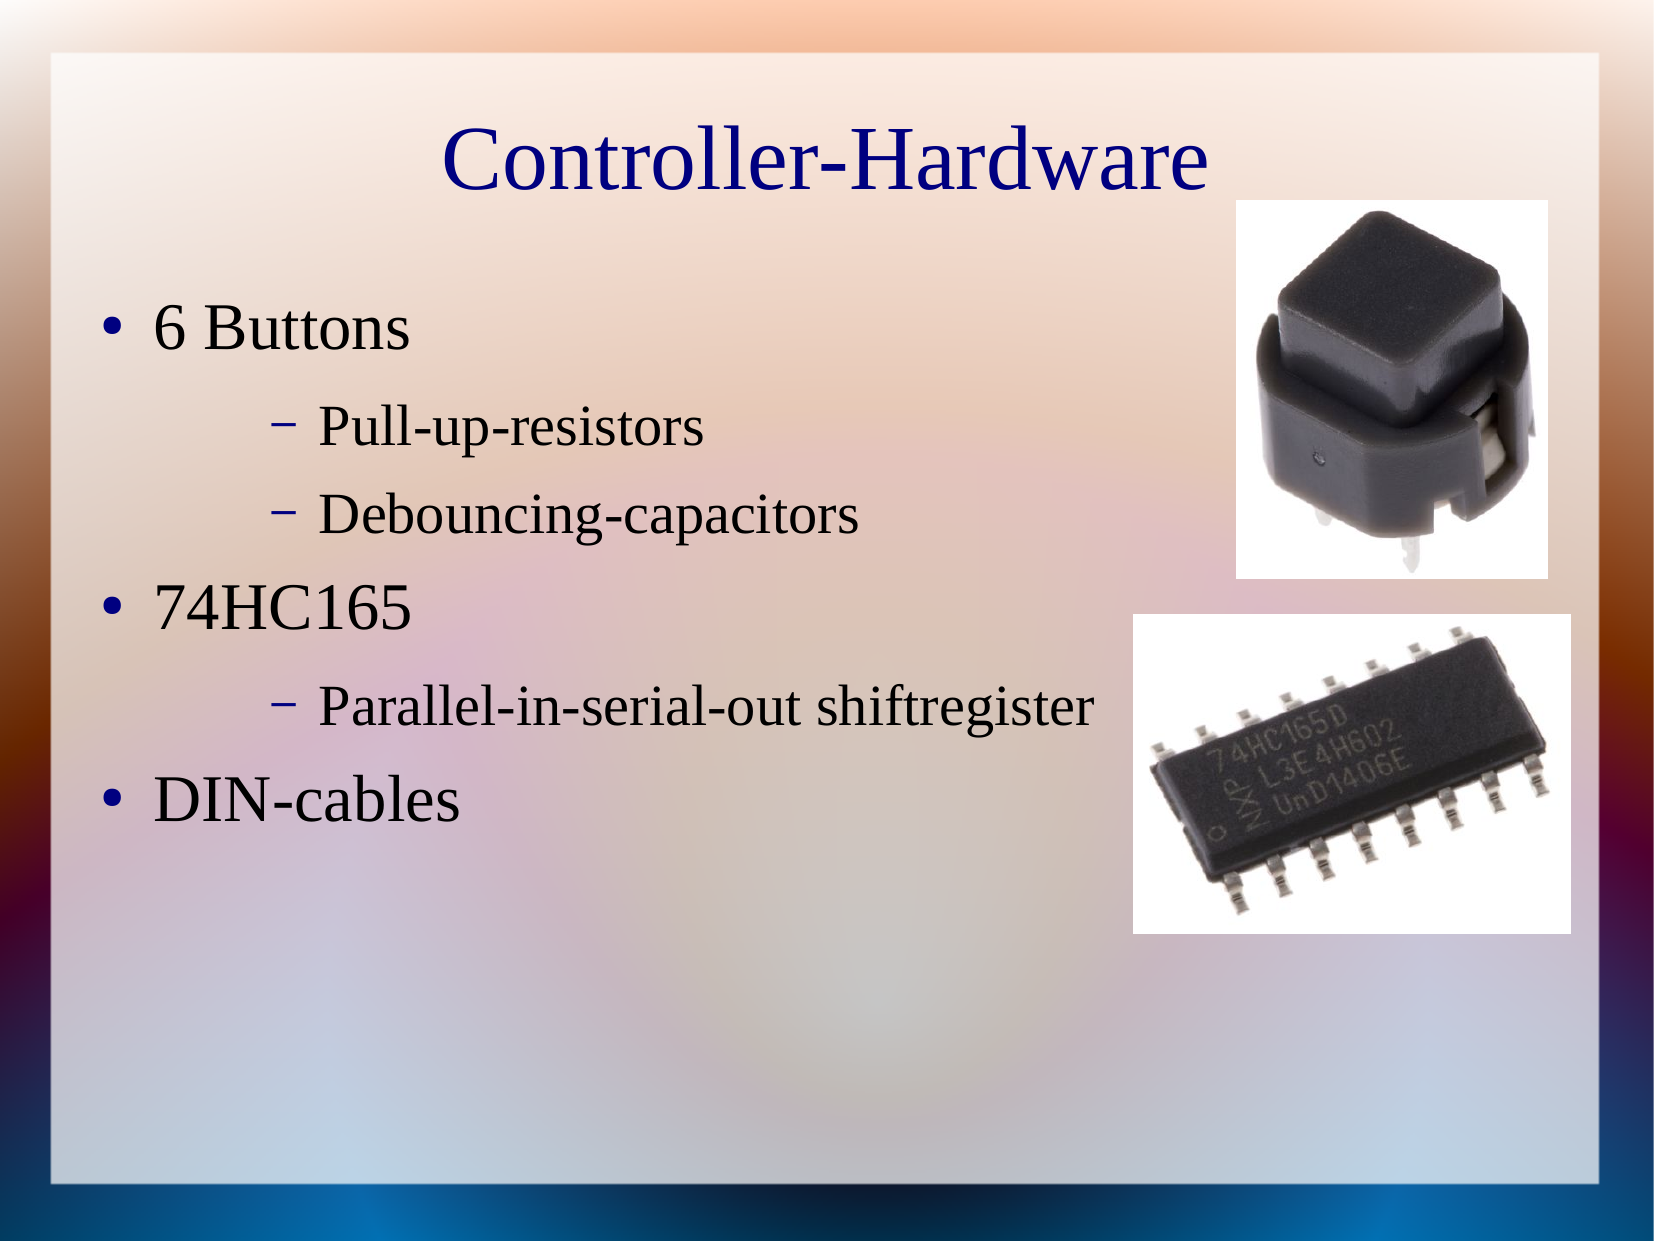

# Controller-Hardware
6 Buttons
Pull-up-resistors
Debouncing-capacitors
74HC165
Parallel-in-serial-out shiftregister
DIN-cables